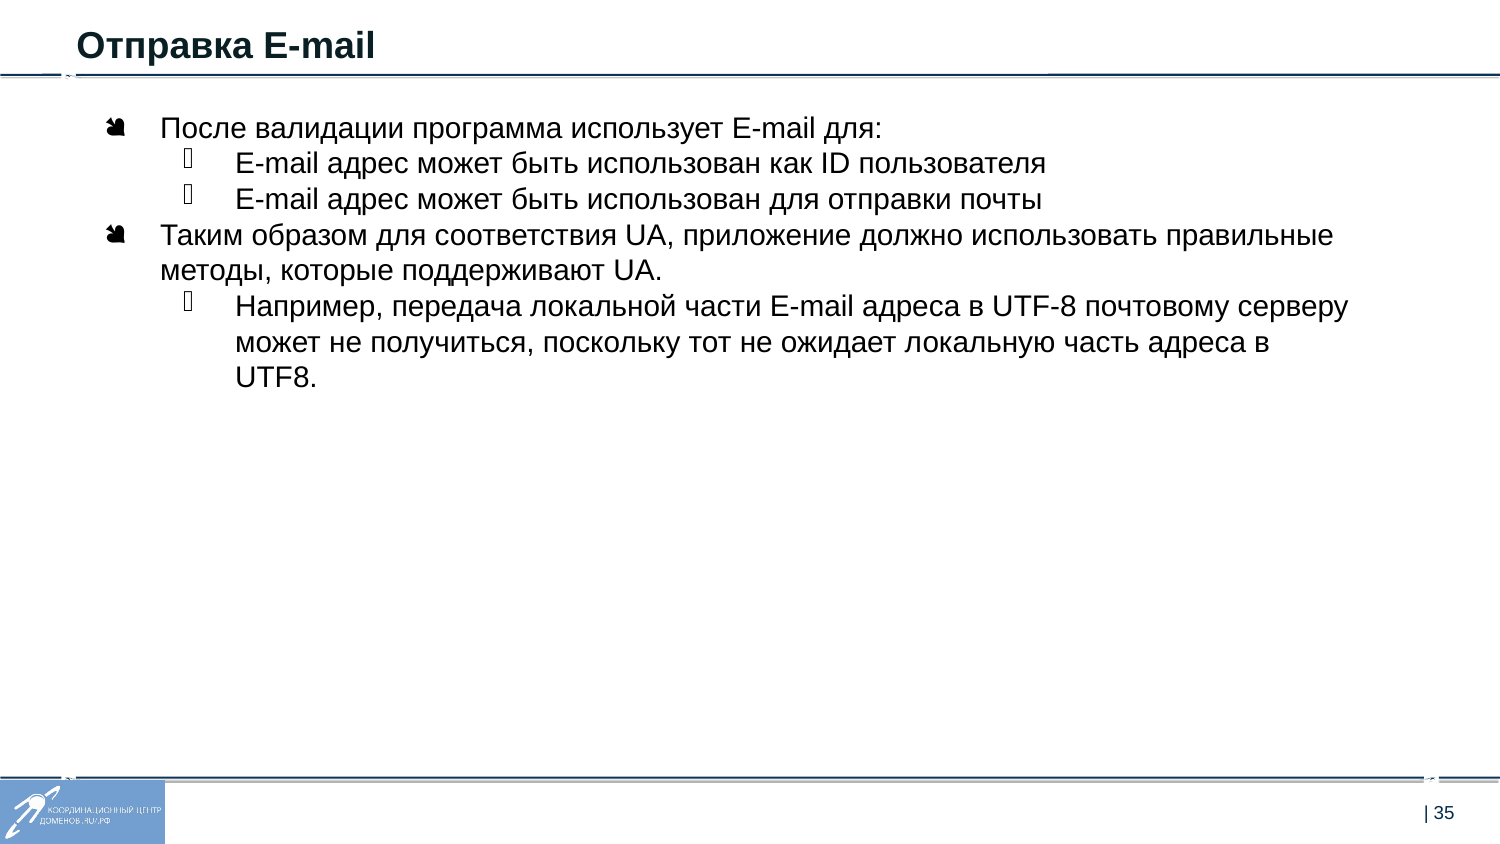

# Отправка E-mail
После валидации программа использует E-mail для:
E-mail адрес может быть использован как ID пользователя
E-mail адрес может быть использован для отправки почты
Таким образом для соответствия UA, приложение должно использовать правильные методы, которые поддерживают UA.
Например, передача локальной части E-mail адреса в UTF-8 почтовому серверу может не получиться, поскольку тот не ожидает локальную часть адреса в UTF8.